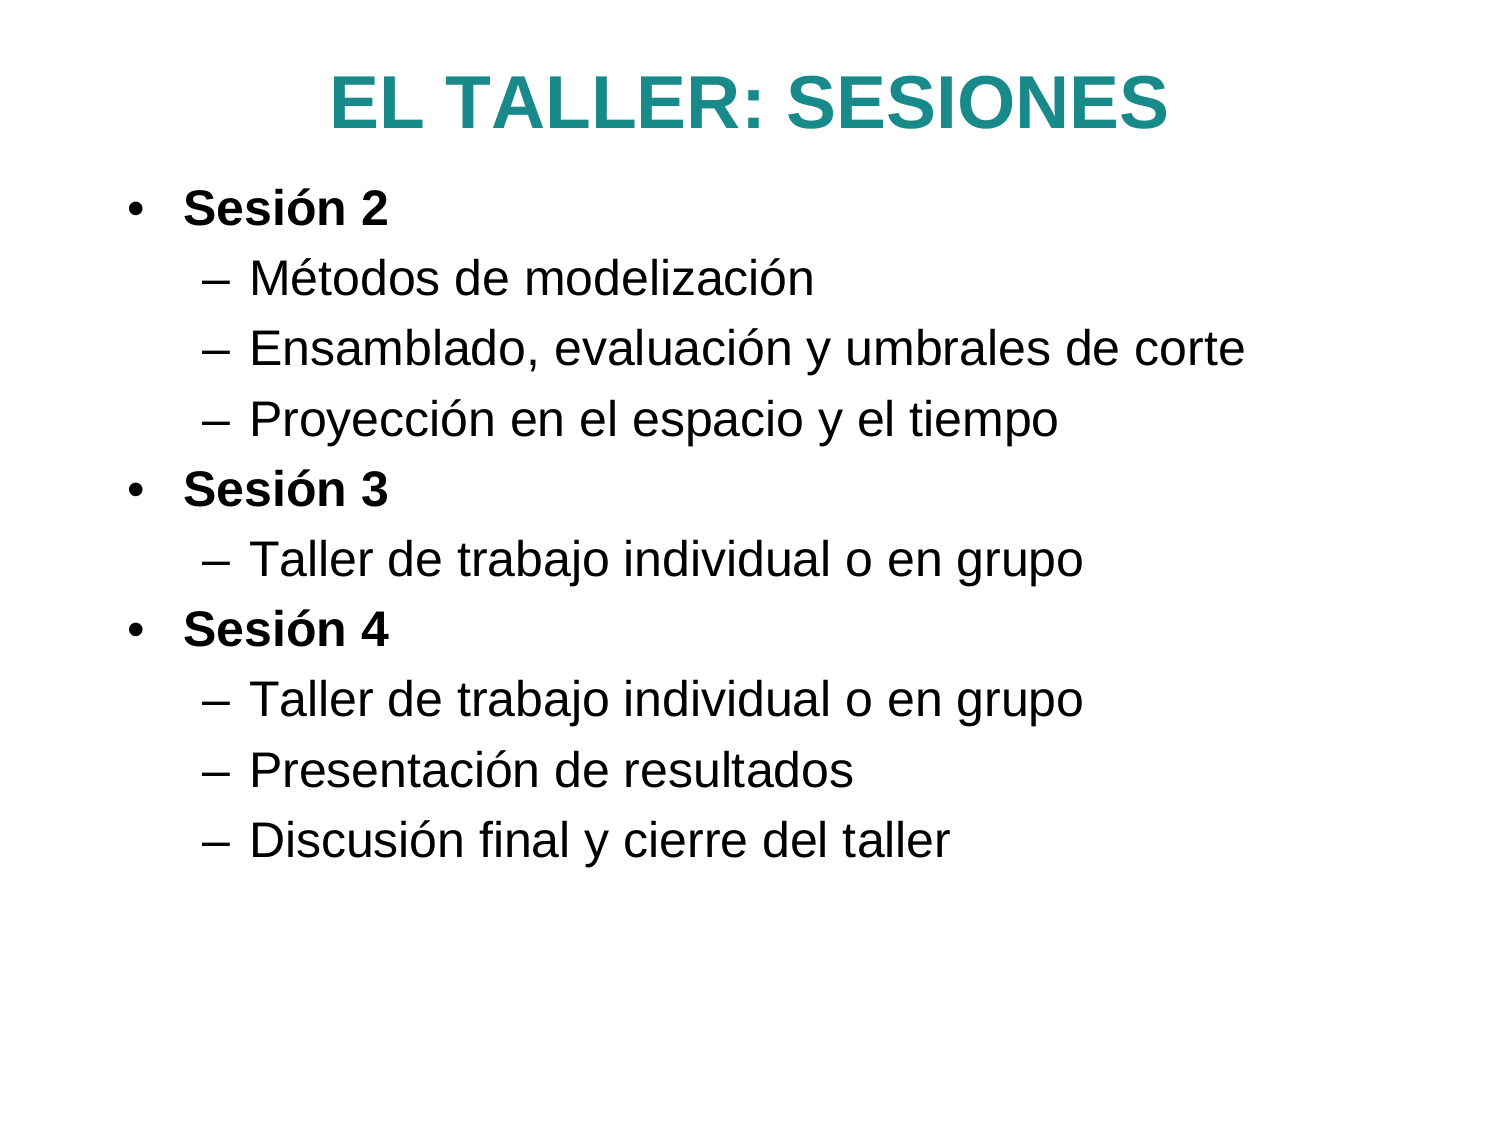

# EL TALLER: SESIONES
Sesión 2
Métodos de modelización
Ensamblado, evaluación y umbrales de corte
Proyección en el espacio y el tiempo
Sesión 3
Taller de trabajo individual o en grupo
Sesión 4
Taller de trabajo individual o en grupo
Presentación de resultados
Discusión final y cierre del taller